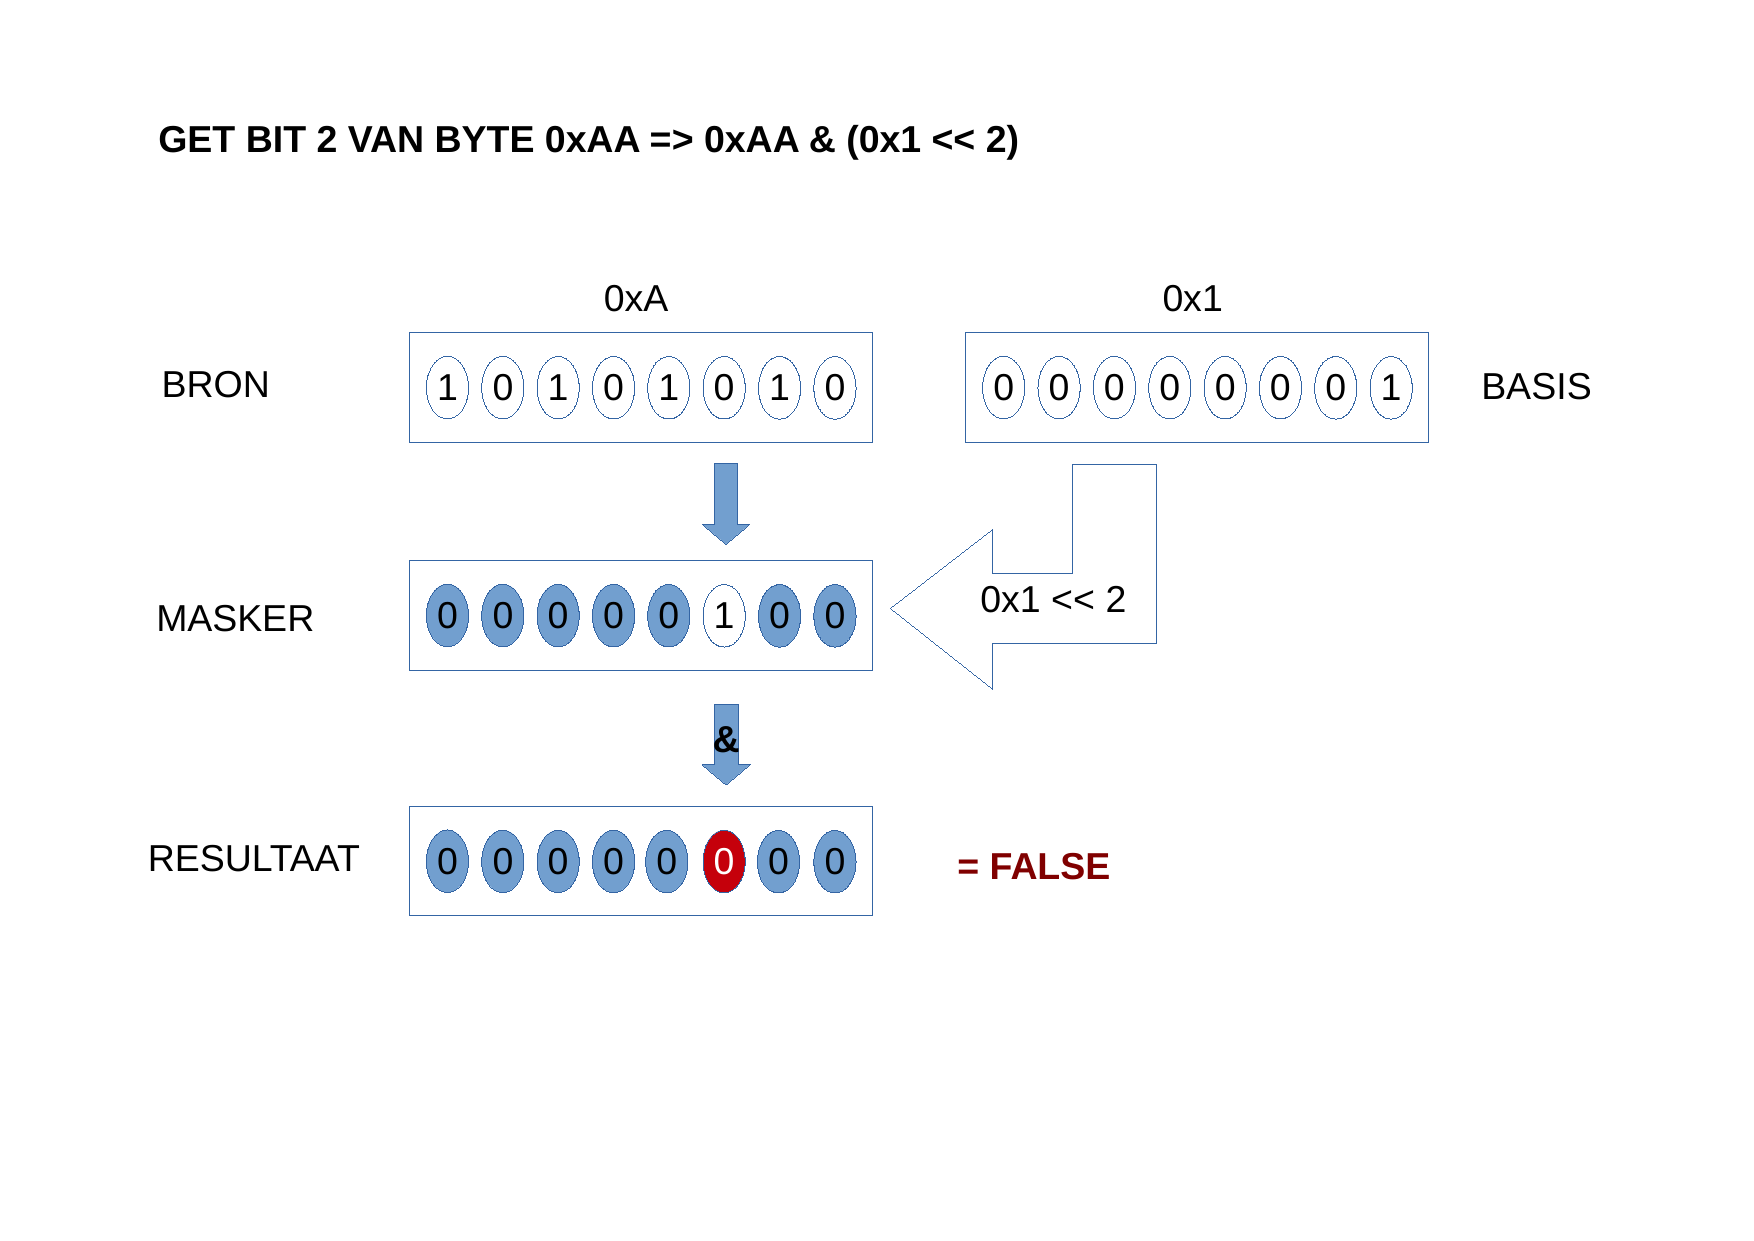

GET BIT 2 VAN BYTE 0xAA => 0xAA & (0x1 << 2)
0xA
0x1
BRON
1
0
0
0
0
1
0
0
0
1
0
0
1
0
1
0
BASIS
0x1 << 2
0
0
0
0
0
1
0
0
MASKER
&
RESULTAAT
0
0
0
0
0
0
0
0
= FALSE